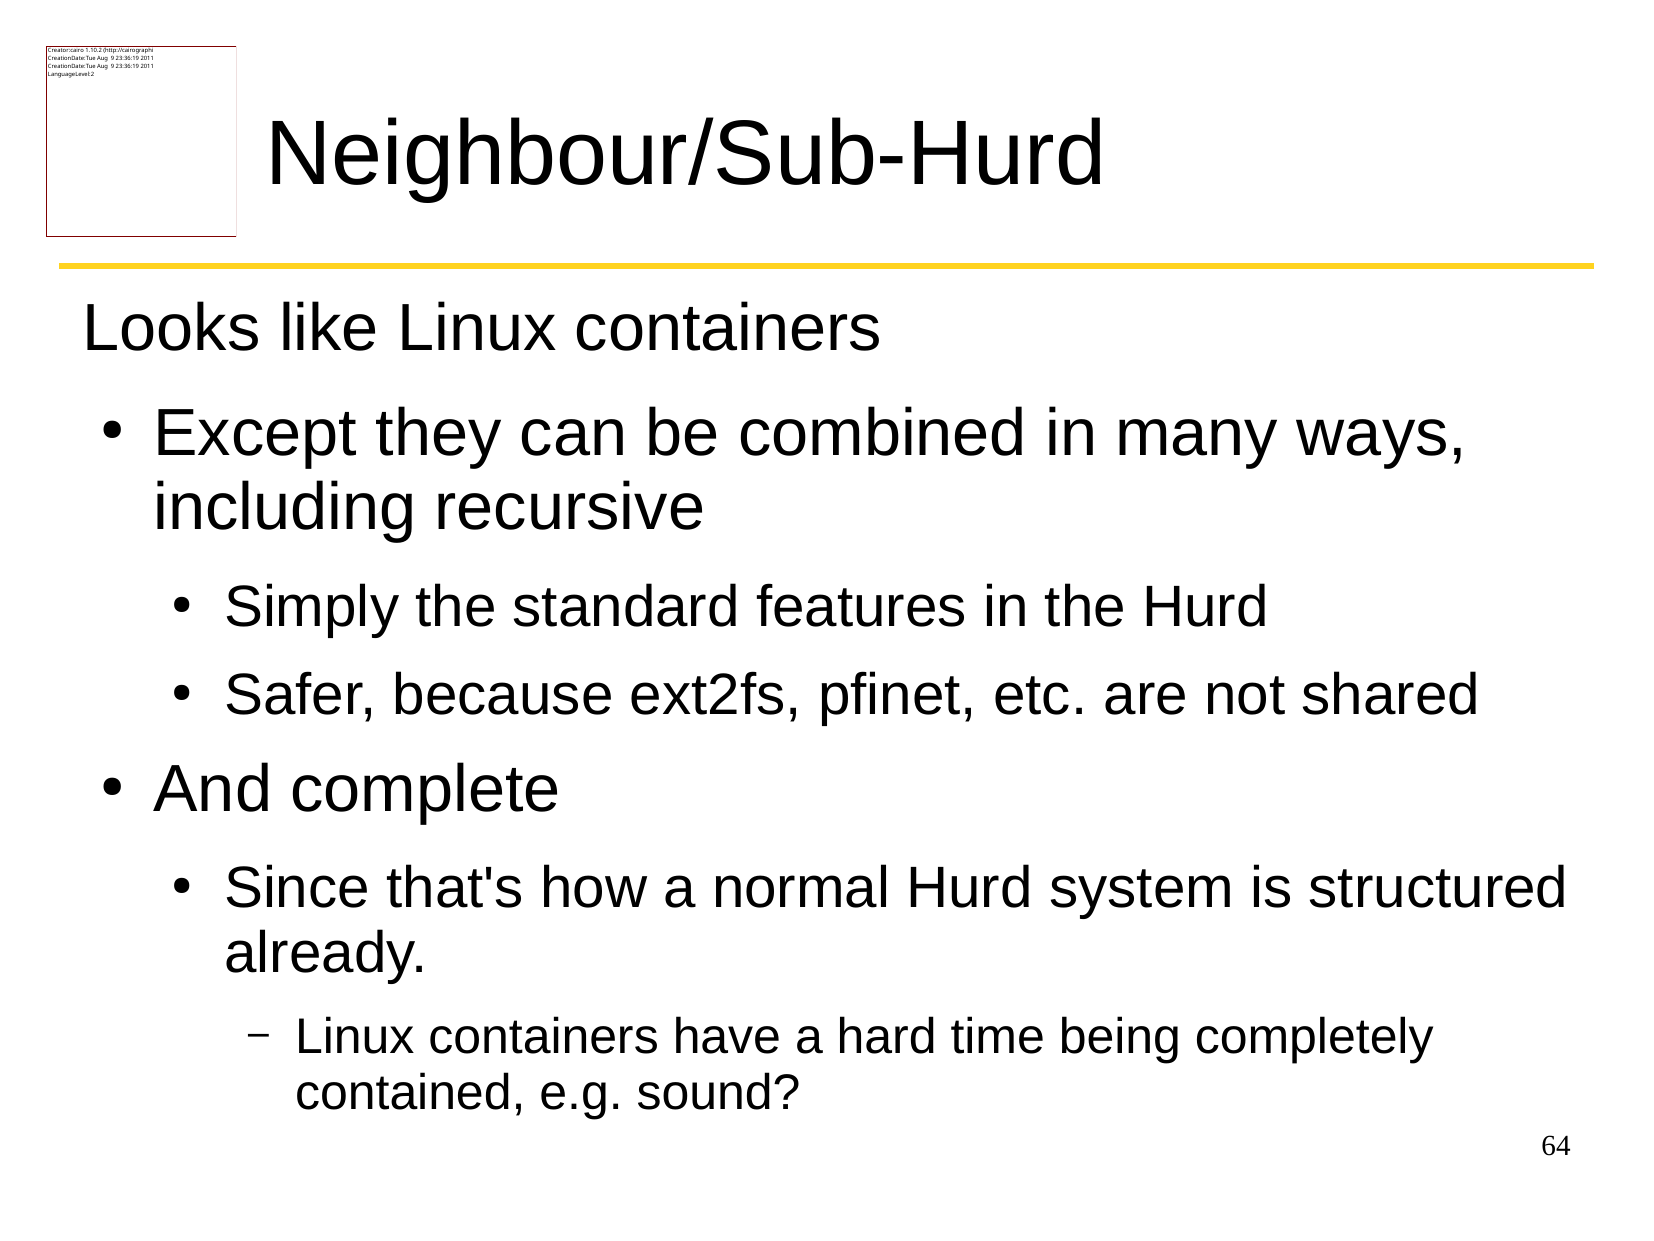

# Neighbour/Sub-Hurd
Looks like Linux containers
Except they can be combined in many ways, including recursive
Simply the standard features in the Hurd
Safer, because ext2fs, pfinet, etc. are not shared
And complete
Since that's how a normal Hurd system is structured already.
Linux containers have a hard time being completely contained, e.g. sound?
64